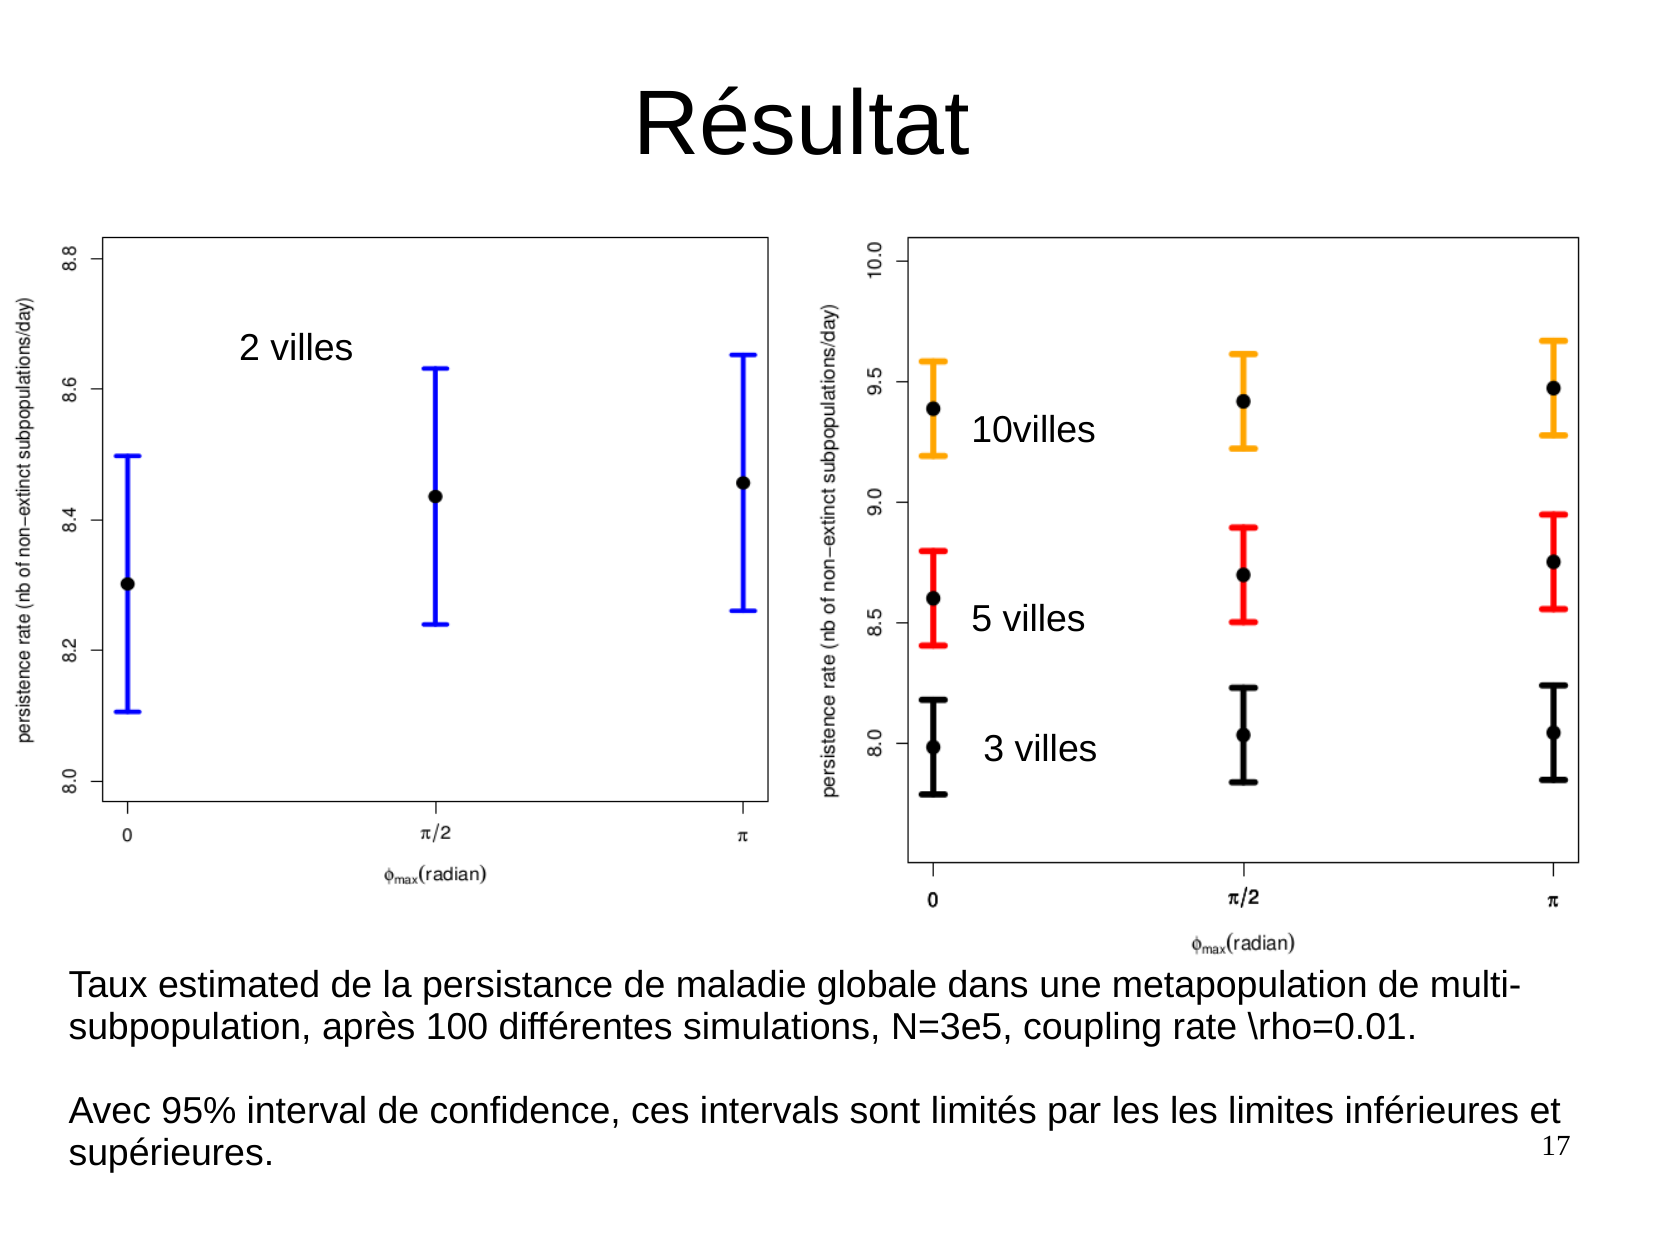

# Résultat
2 villes
10villes
5 villes
3 villes
Taux estimated de la persistance de maladie globale dans une metapopulation de multi-subpopulation, après 100 différentes simulations, N=3e5, coupling rate \rho=0.01.
Avec 95% interval de confidence, ces intervals sont limités par les les limites inférieures et supérieures.
17